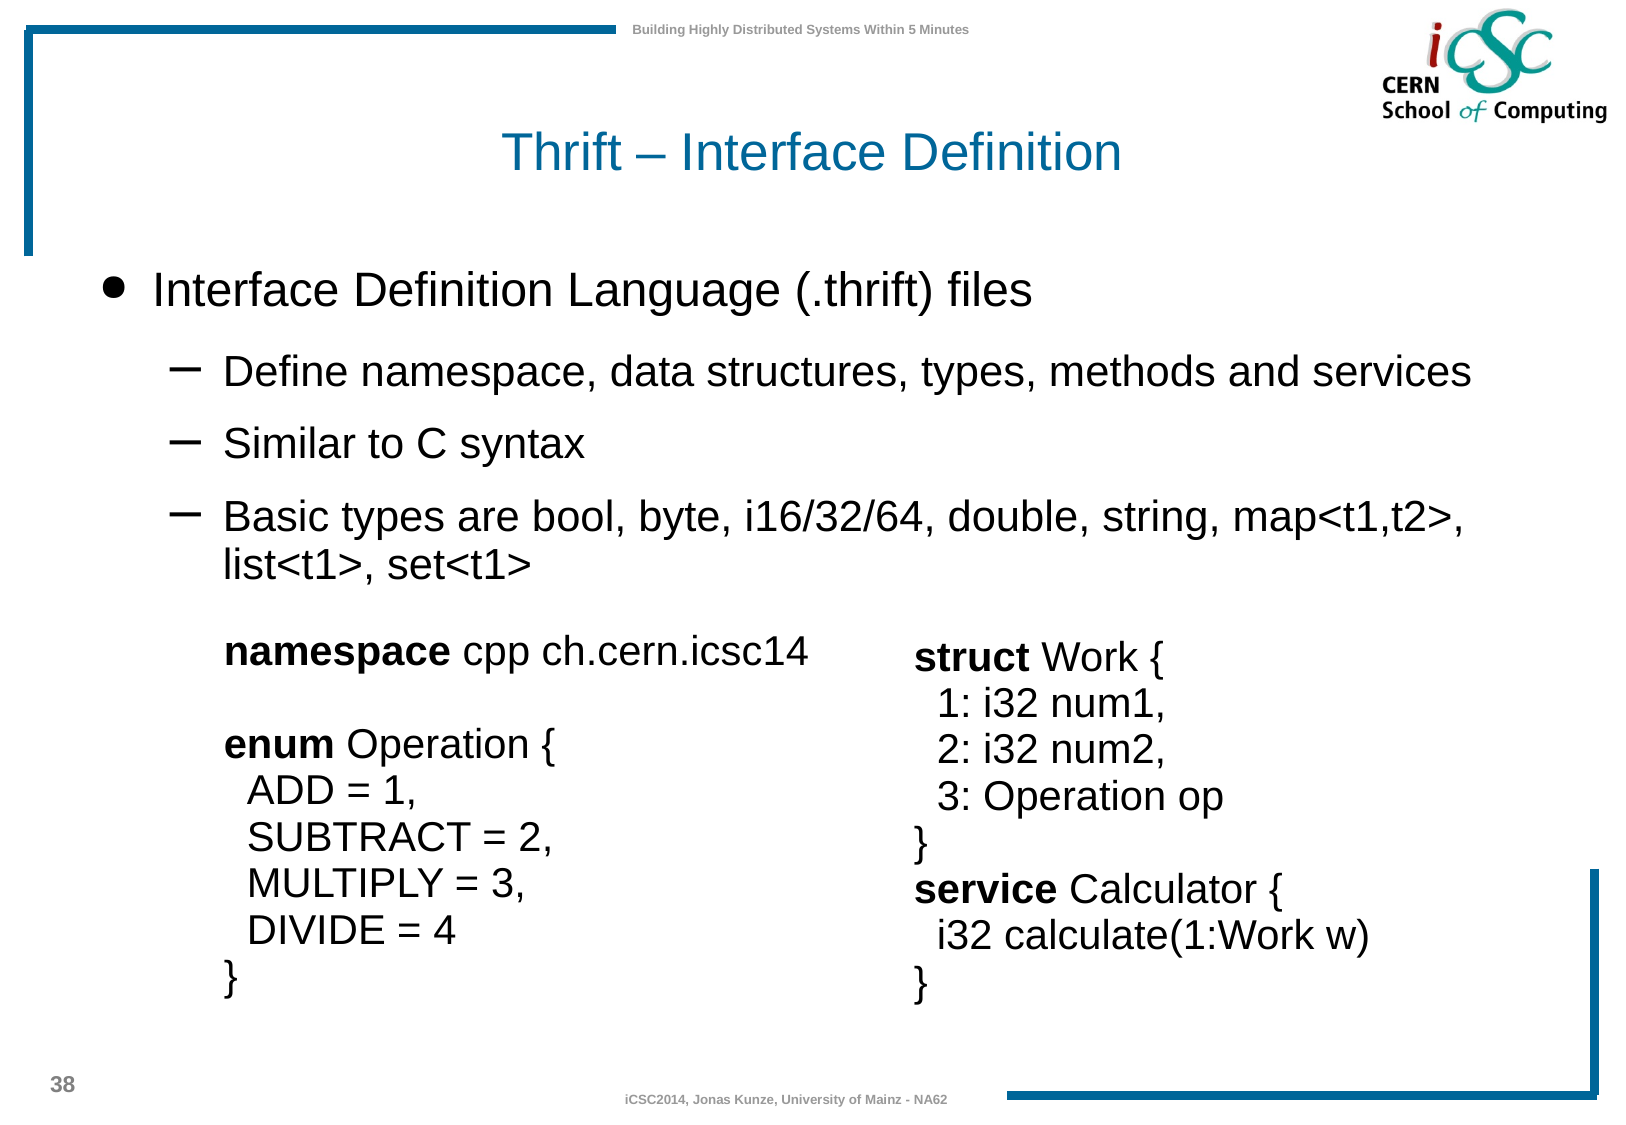

# Thrift – Interface Definition
Interface Definition Language (.thrift) files
Define namespace, data structures, types, methods and services
Similar to C syntax
Basic types are bool, byte, i16/32/64, double, string, map<t1,t2>, list<t1>, set<t1>
namespace cpp ch.cern.icsc14
enum Operation {
 ADD = 1,
 SUBTRACT = 2,
 MULTIPLY = 3,
 DIVIDE = 4
}
struct Work {
 1: i32 num1,
 2: i32 num2,
 3: Operation op
}
service Calculator {
 i32 calculate(1:Work w)
}